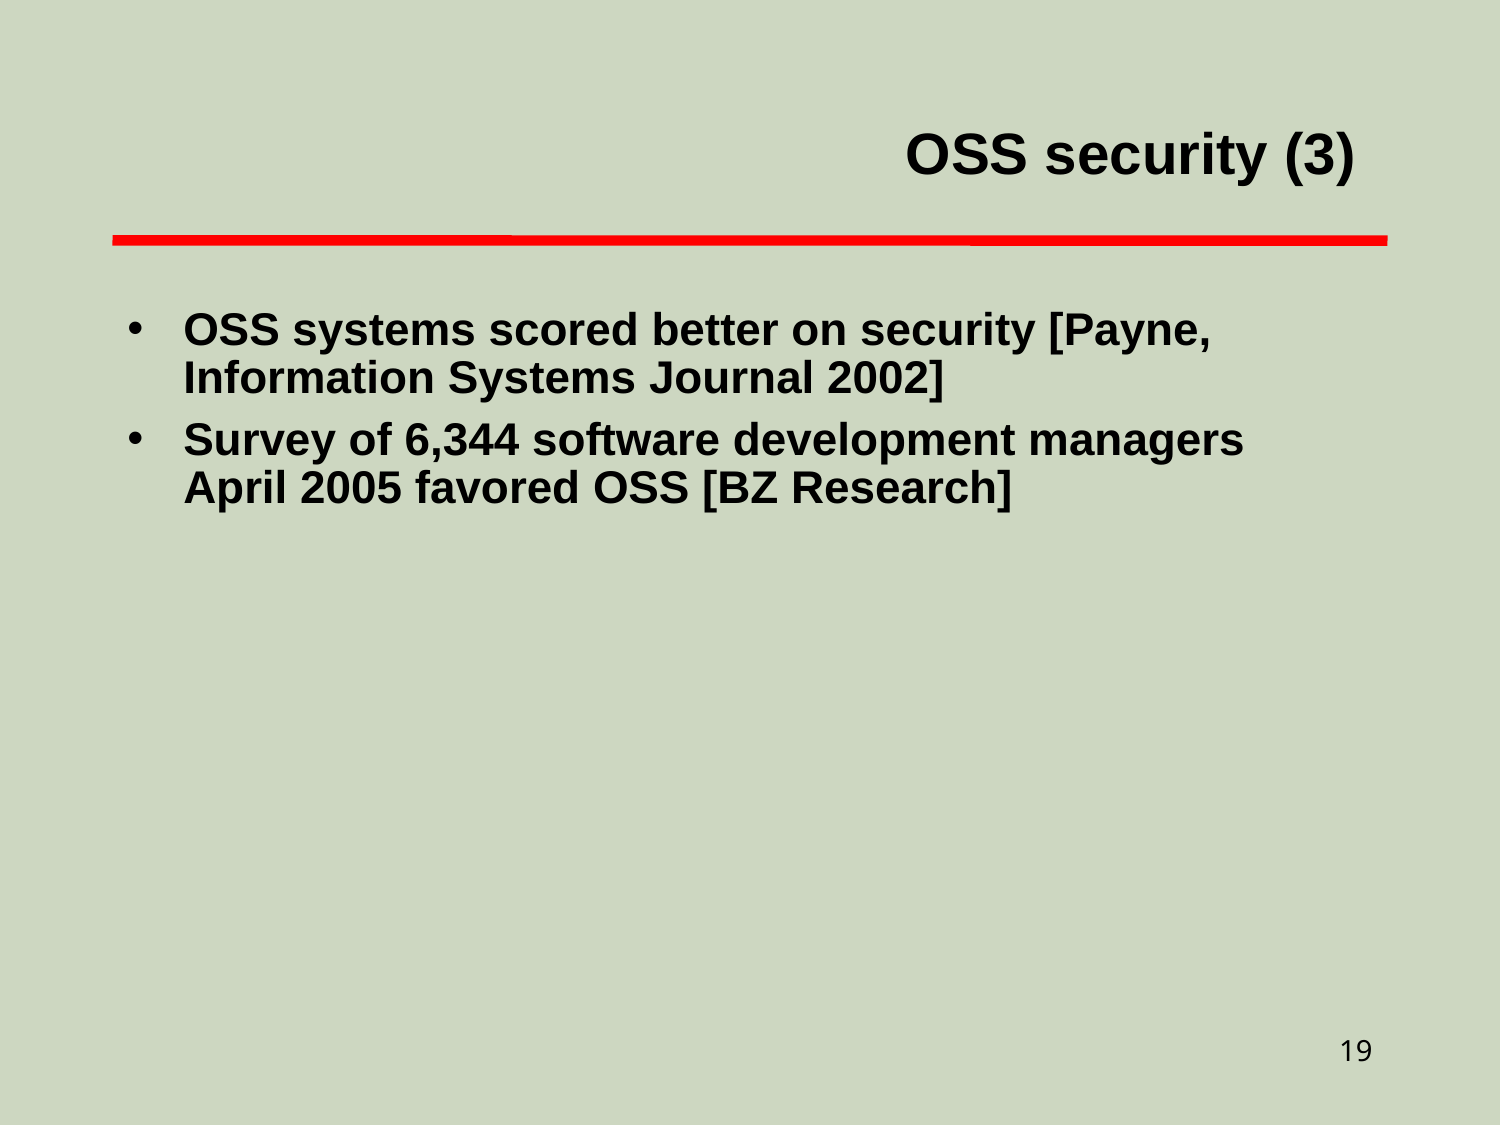

# OSS security (3)
OSS systems scored better on security [Payne, Information Systems Journal 2002]
Survey of 6,344 software development managers April 2005 favored OSS [BZ Research]